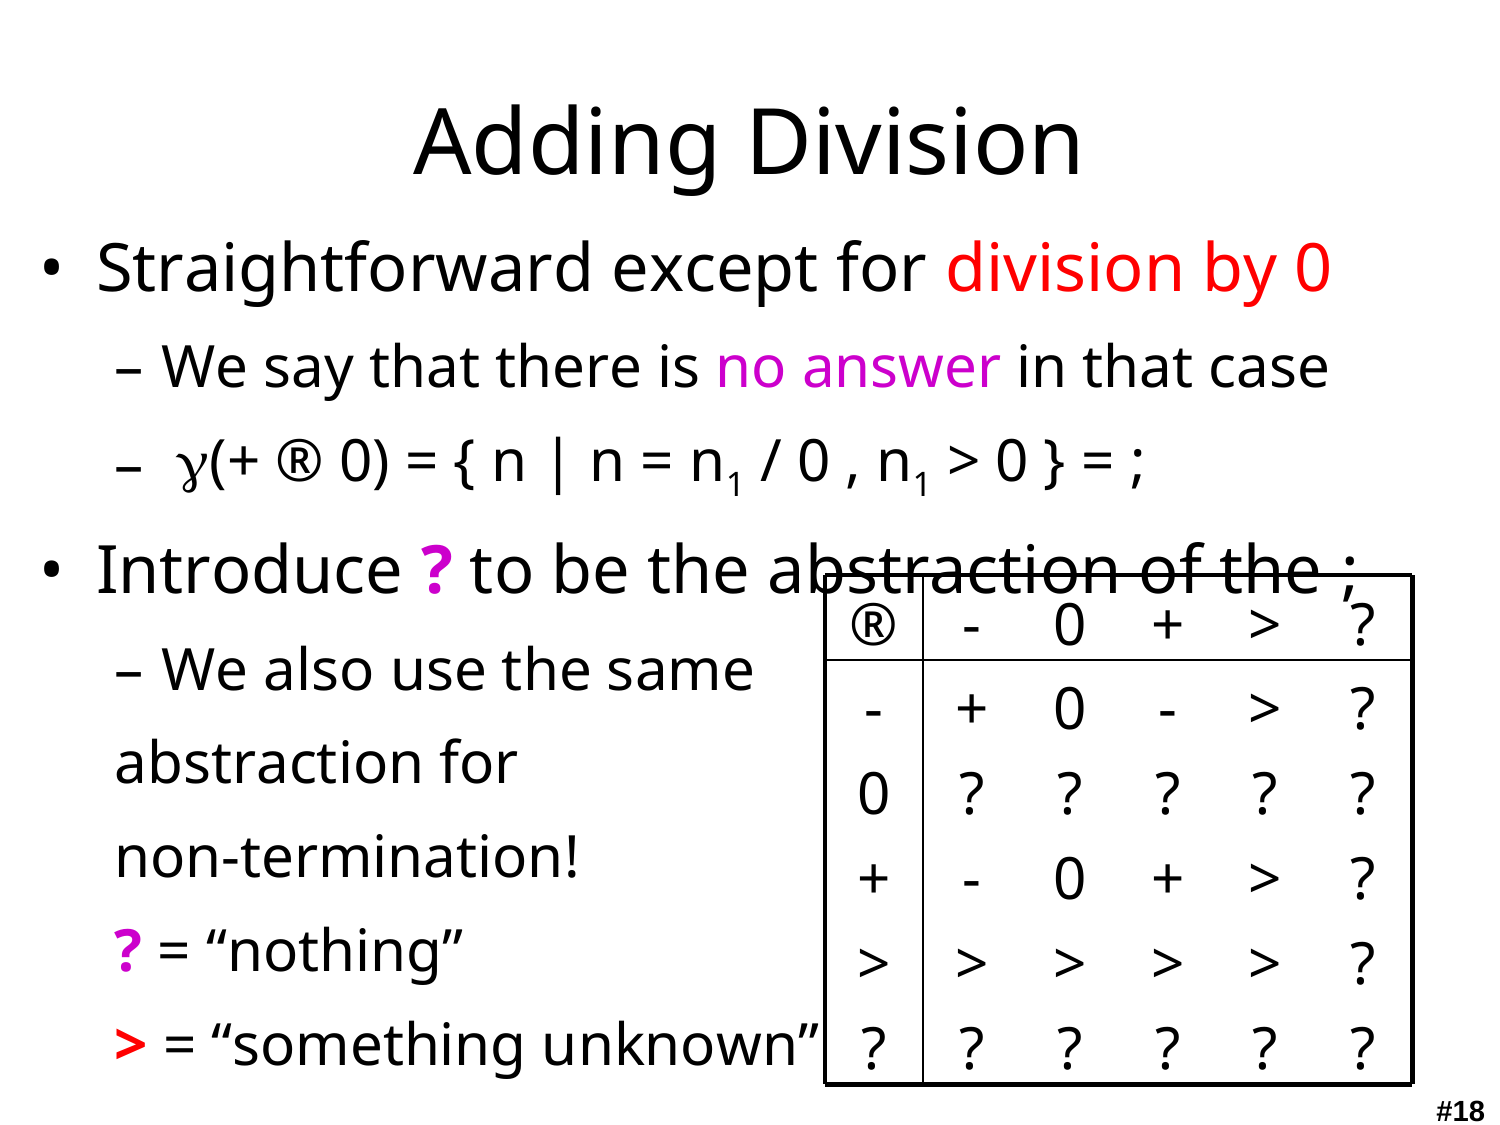

# Adding Division
Straightforward except for division by 0
We say that there is no answer in that case
 (+ ® 0) = { n | n = n1 / 0 , n1 > 0 } = ;
Introduce ? to be the abstraction of the ;
We also use the same
abstraction for
non-termination!
? = “nothing”
> = “something unknown”
®
-
0
+
>
?
-
+
0
-
>
?
0
?
?
?
?
?
+
-
0
+
>
?
>
>
>
>
>
?
?
?
?
?
?
?
18